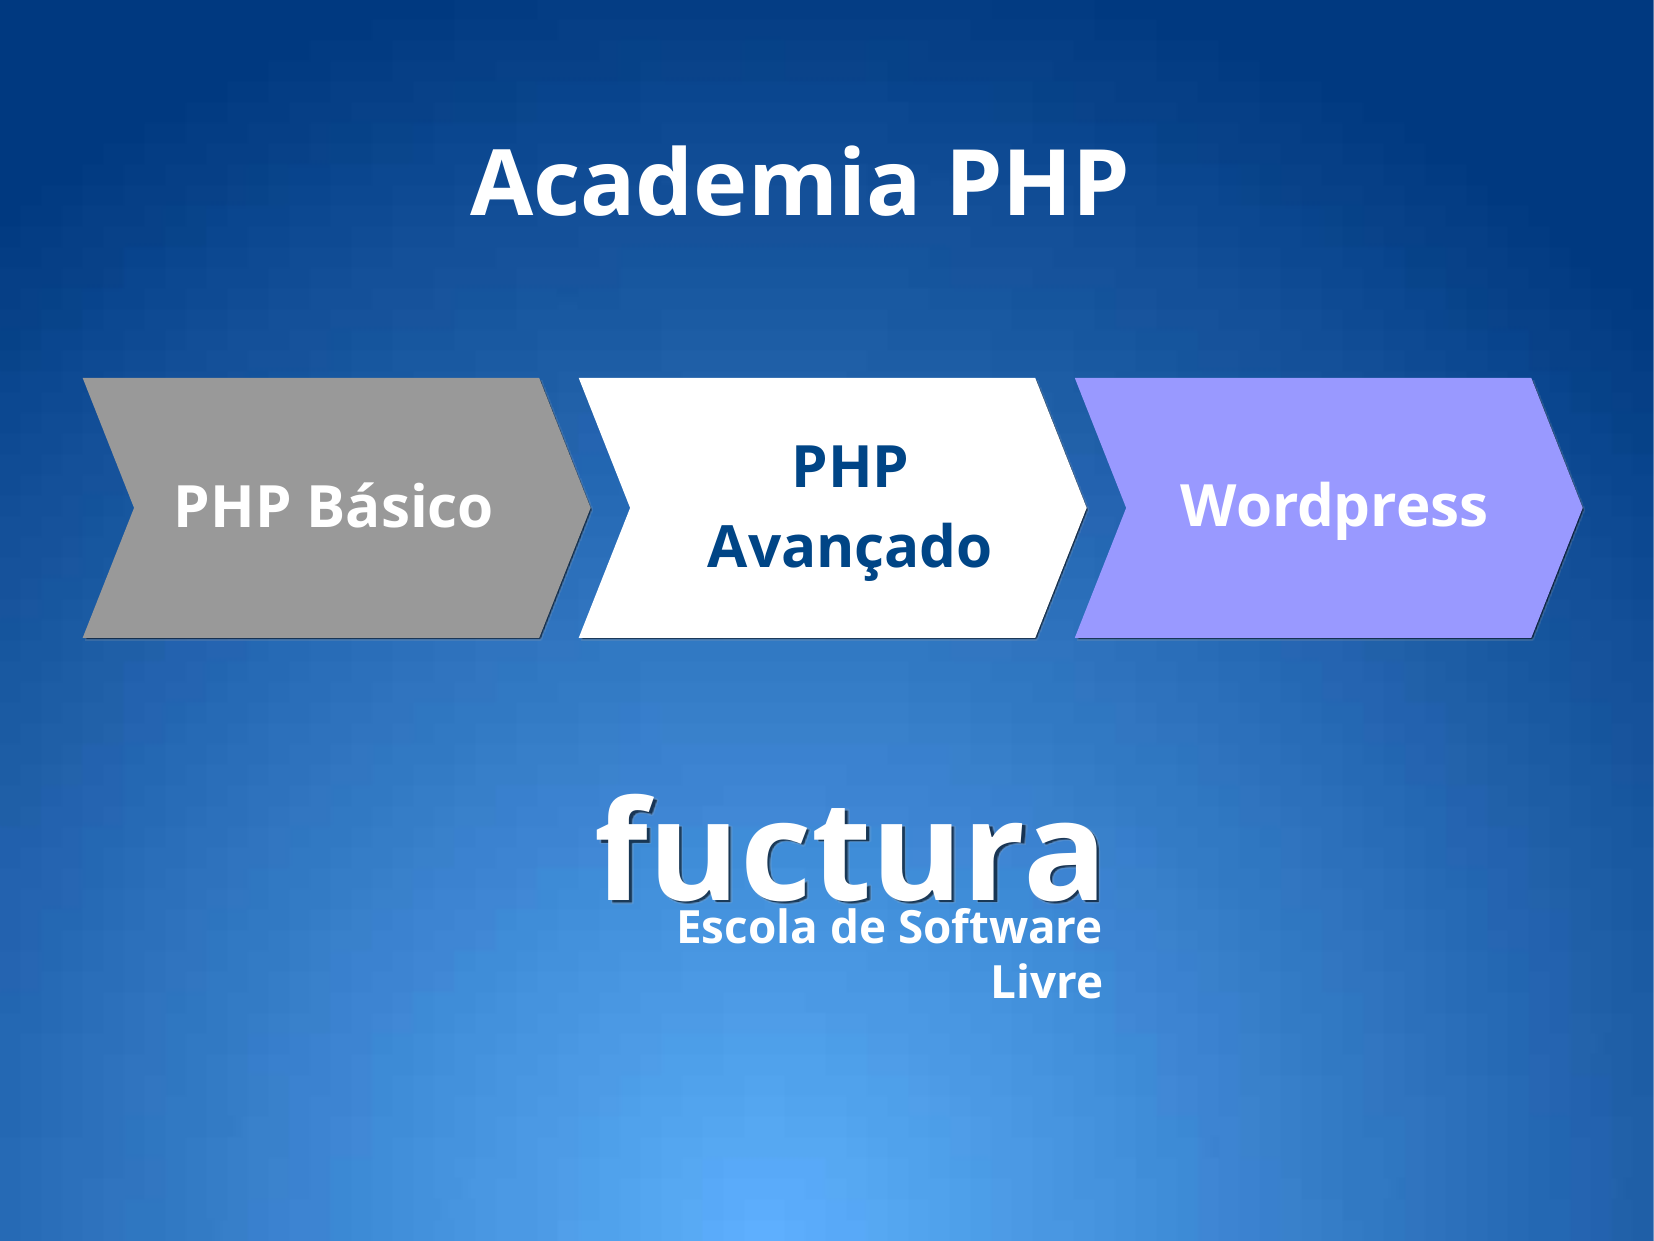

# Academia PHP
PHP Avançado
Wordpress
PHP Básico
fuctura
Escola de Software Livre